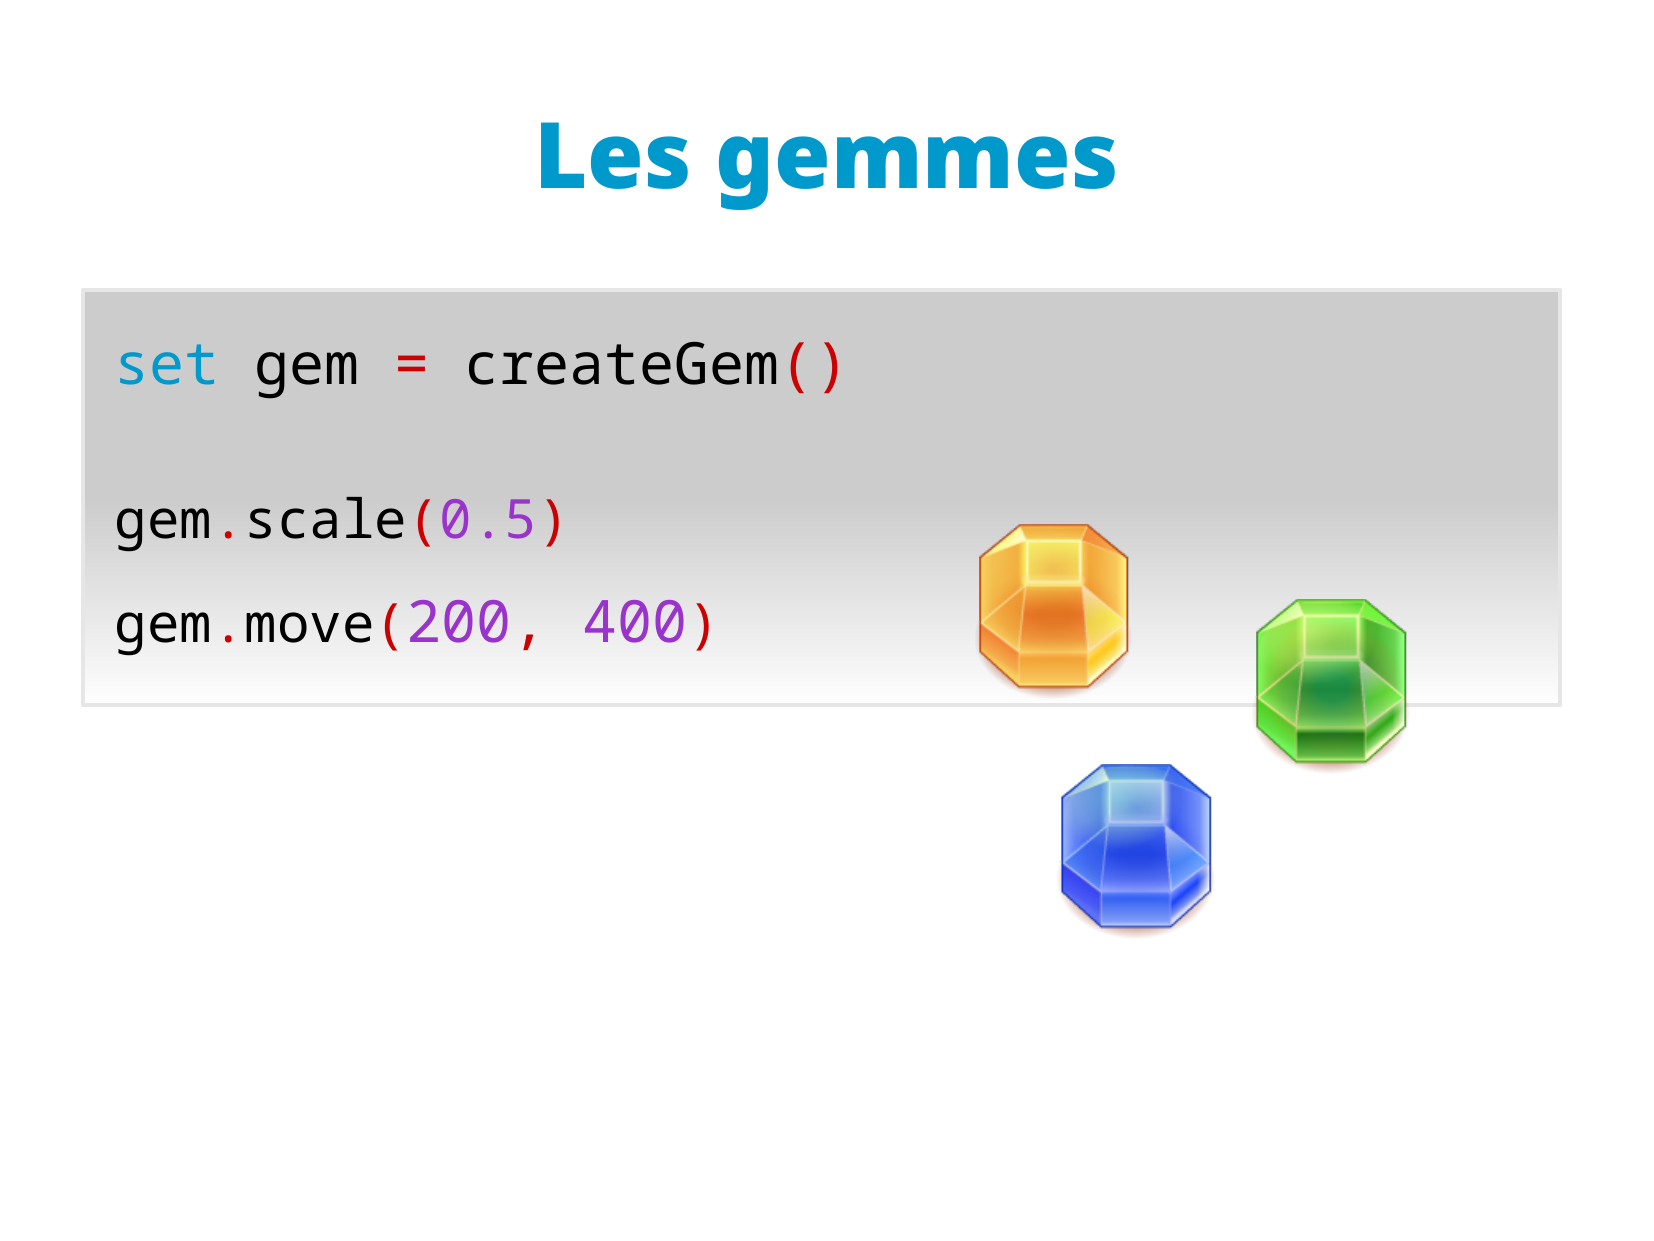

# Les gemmes
set gem = createGem()
gem.scale(0.5)
gem.move(200, 400)